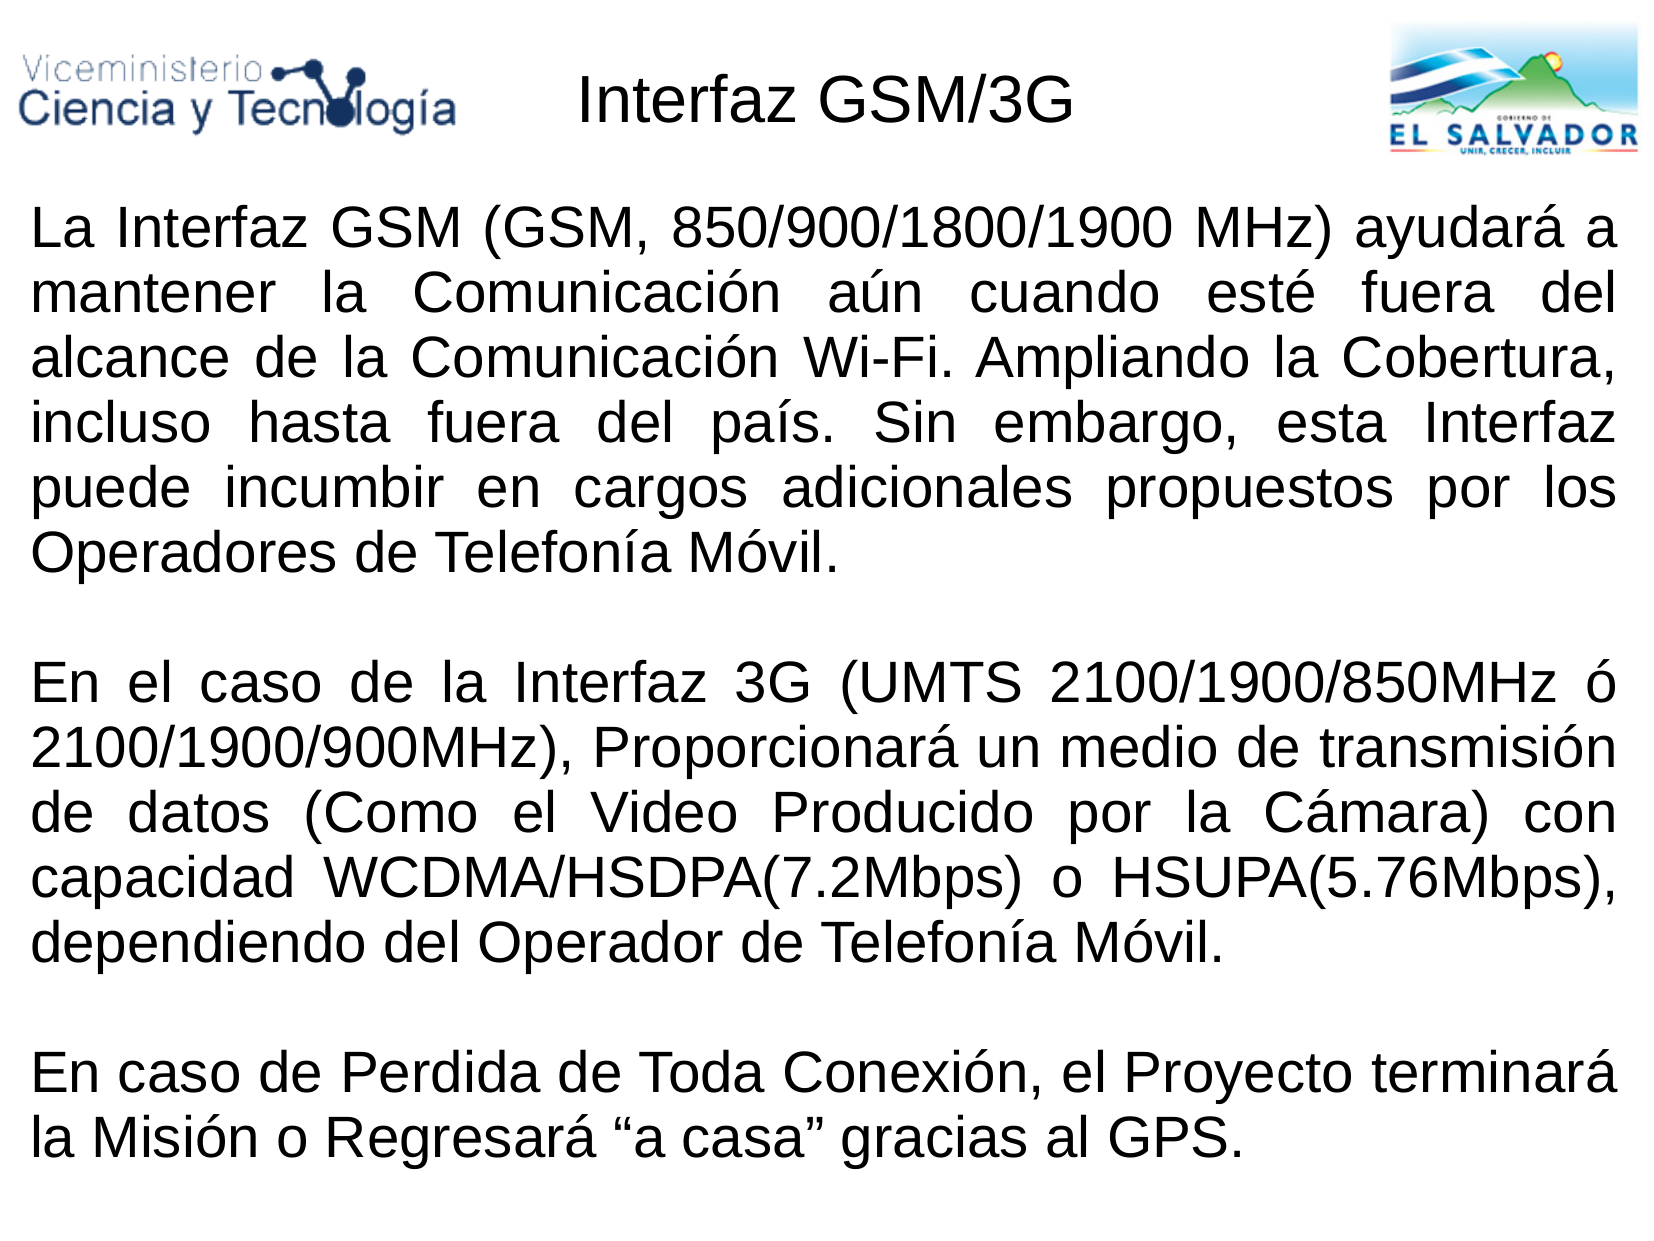

Interfaz GSM/3G
# La Interfaz GSM (GSM, 850/900/1800/1900 MHz) ayudará a mantener la Comunicación aún cuando esté fuera del alcance de la Comunicación Wi-Fi. Ampliando la Cobertura, incluso hasta fuera del país. Sin embargo, esta Interfaz puede incumbir en cargos adicionales propuestos por los Operadores de Telefonía Móvil.
En el caso de la Interfaz 3G (UMTS 2100/1900/850MHz ó 2100/1900/900MHz), Proporcionará un medio de transmisión de datos (Como el Video Producido por la Cámara) con capacidad WCDMA/HSDPA(7.2Mbps) o HSUPA(5.76Mbps), dependiendo del Operador de Telefonía Móvil.
En caso de Perdida de Toda Conexión, el Proyecto terminará la Misión o Regresará “a casa” gracias al GPS.